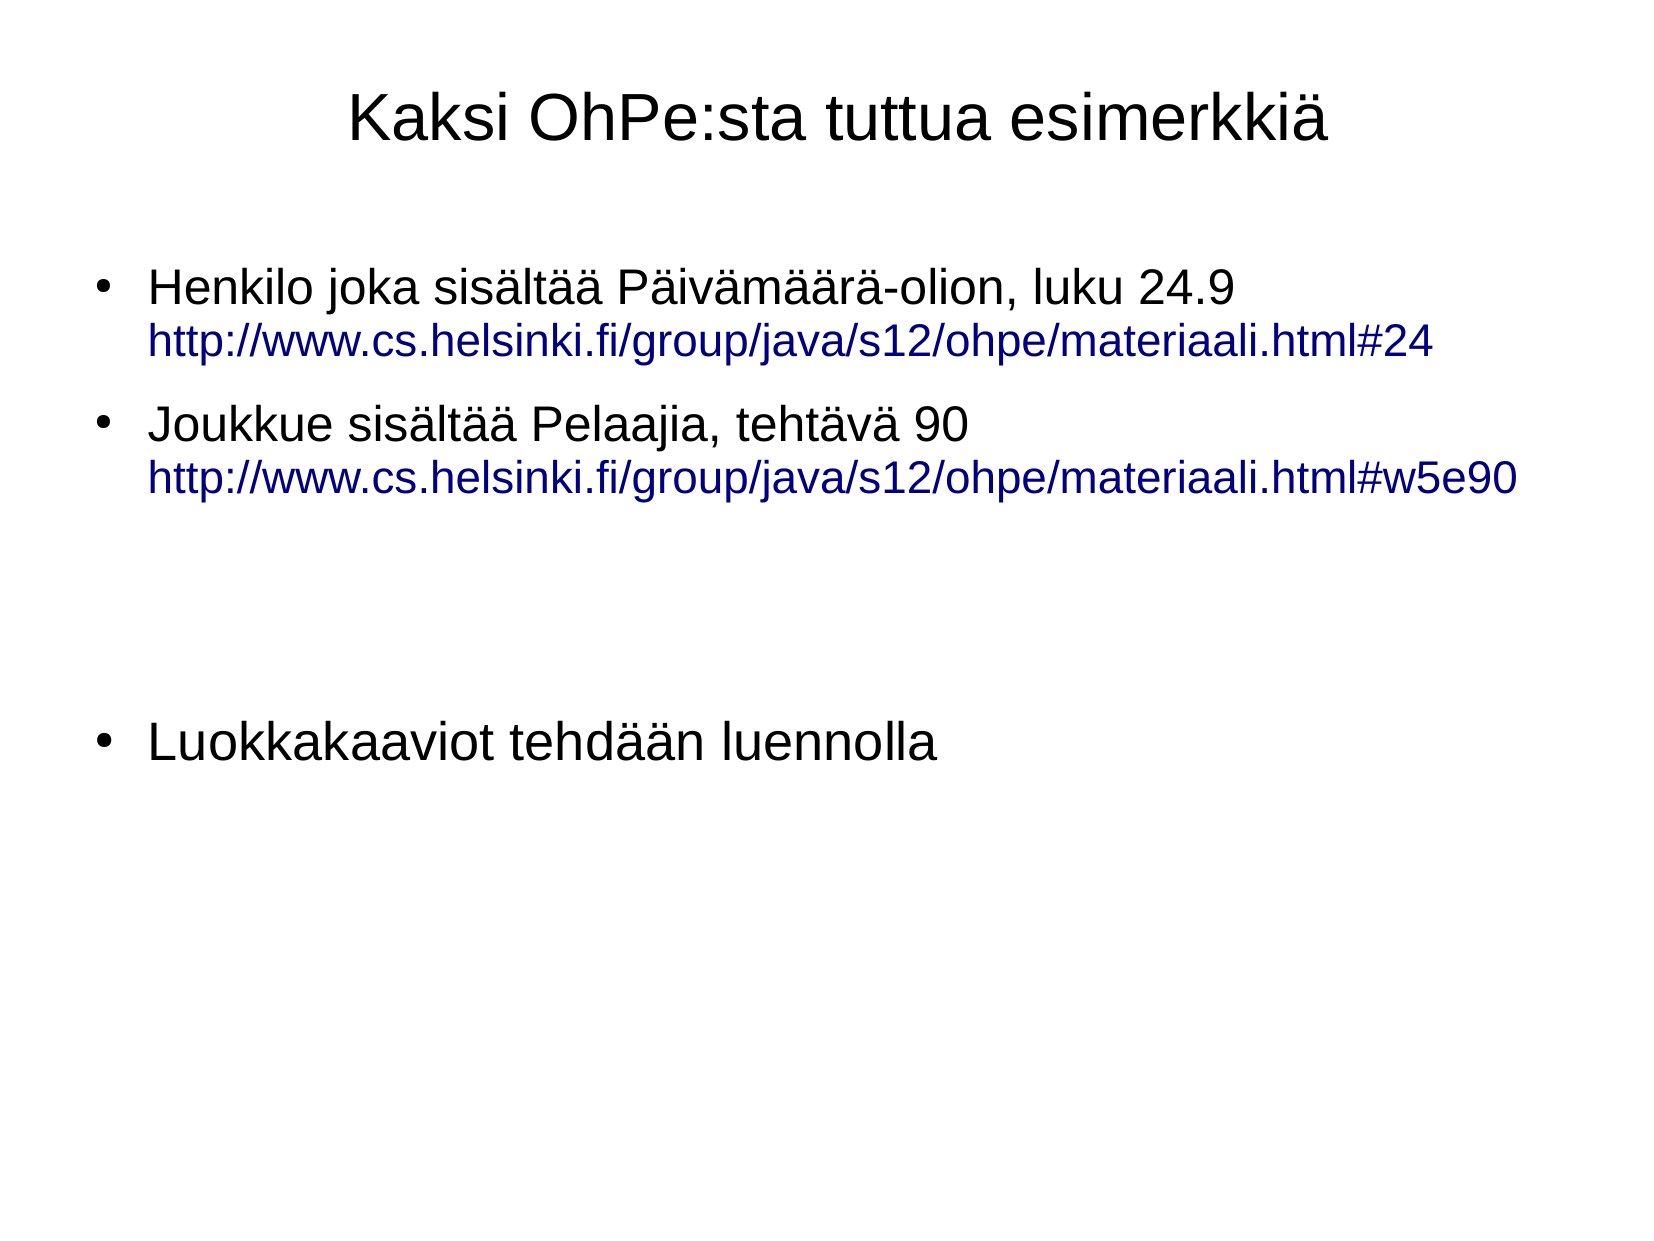

# Kaksi OhPe:sta tuttua esimerkkiä
Henkilo joka sisältää Päivämäärä-olion, luku 24.9http://www.cs.helsinki.fi/group/java/s12/ohpe/materiaali.html#24
Joukkue sisältää Pelaajia, tehtävä 90 	http://www.cs.helsinki.fi/group/java/s12/ohpe/materiaali.html#w5e90
Luokkakaaviot tehdään luennolla